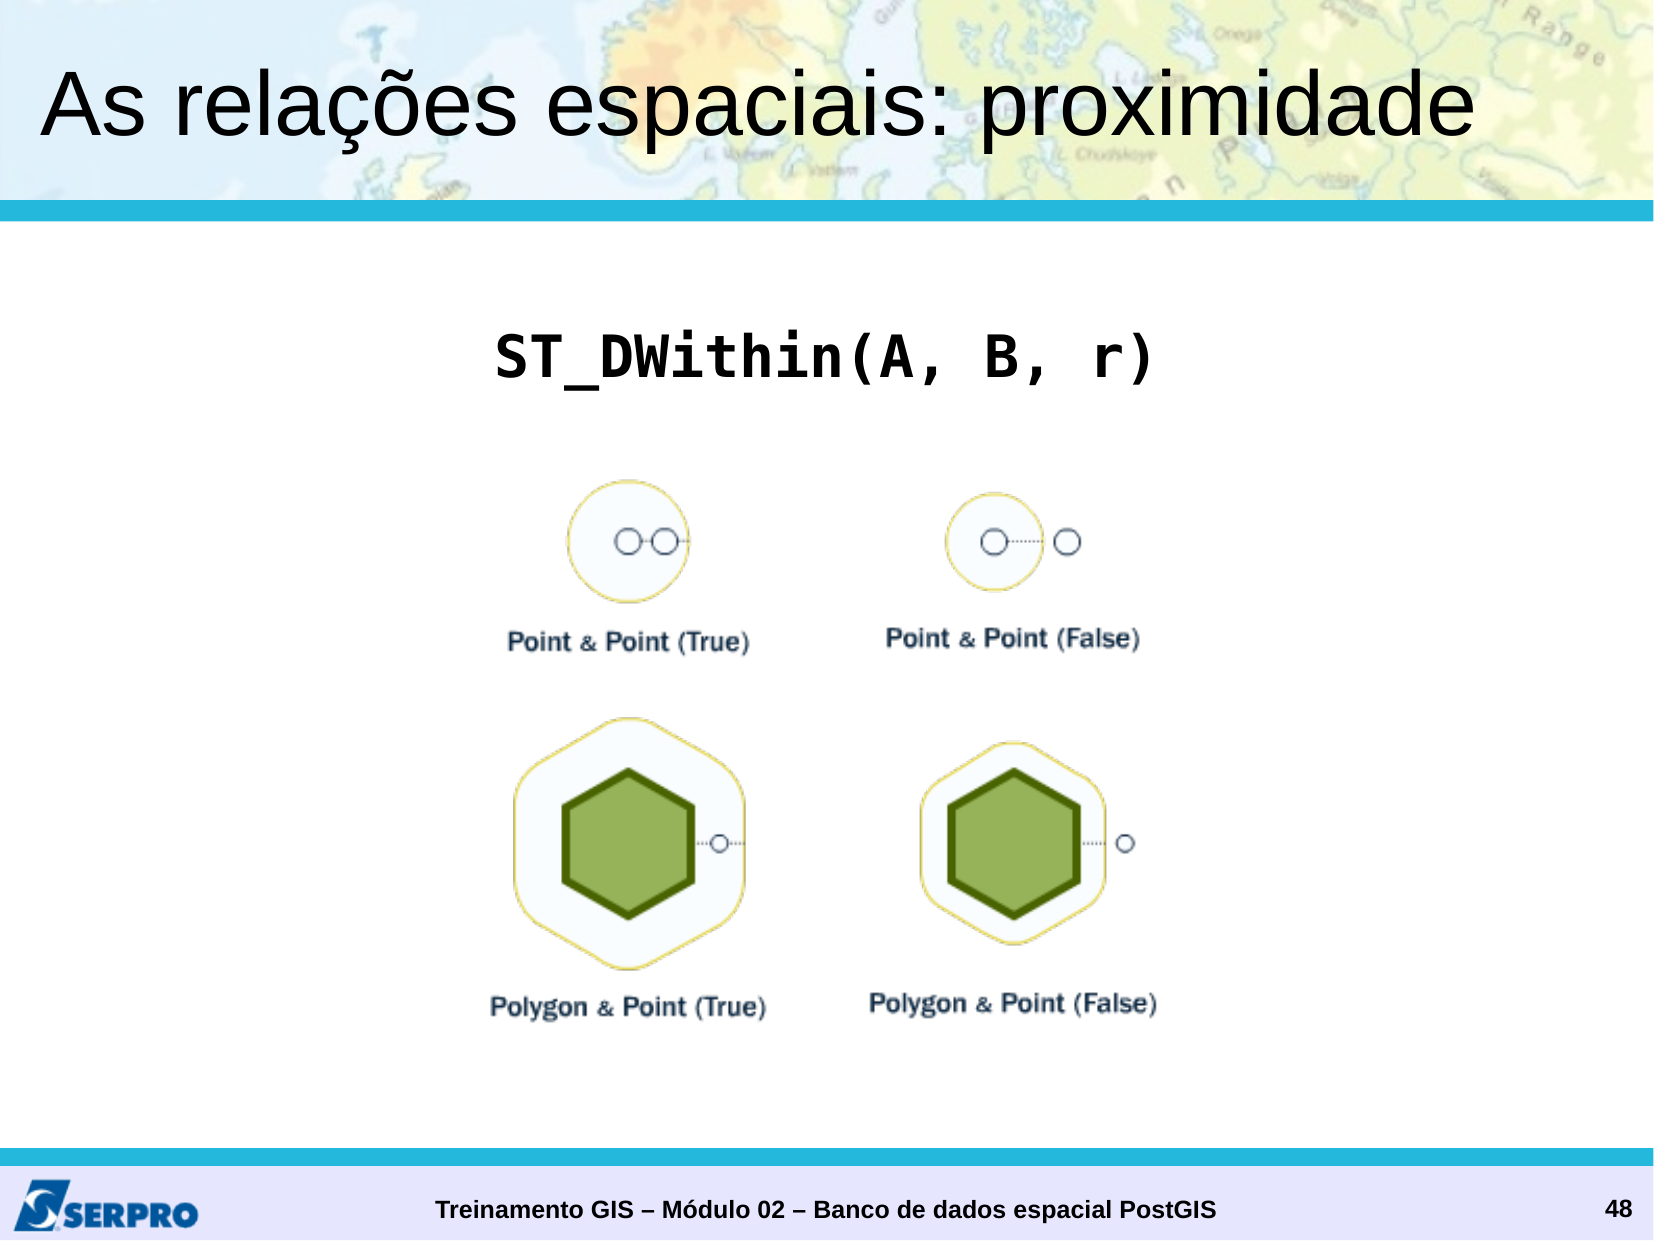

# As relações espaciais: proximidade
ST_DWithin(A, B, r)
48
Treinamento GIS – Módulo 02 – Banco de dados espacial PostGIS